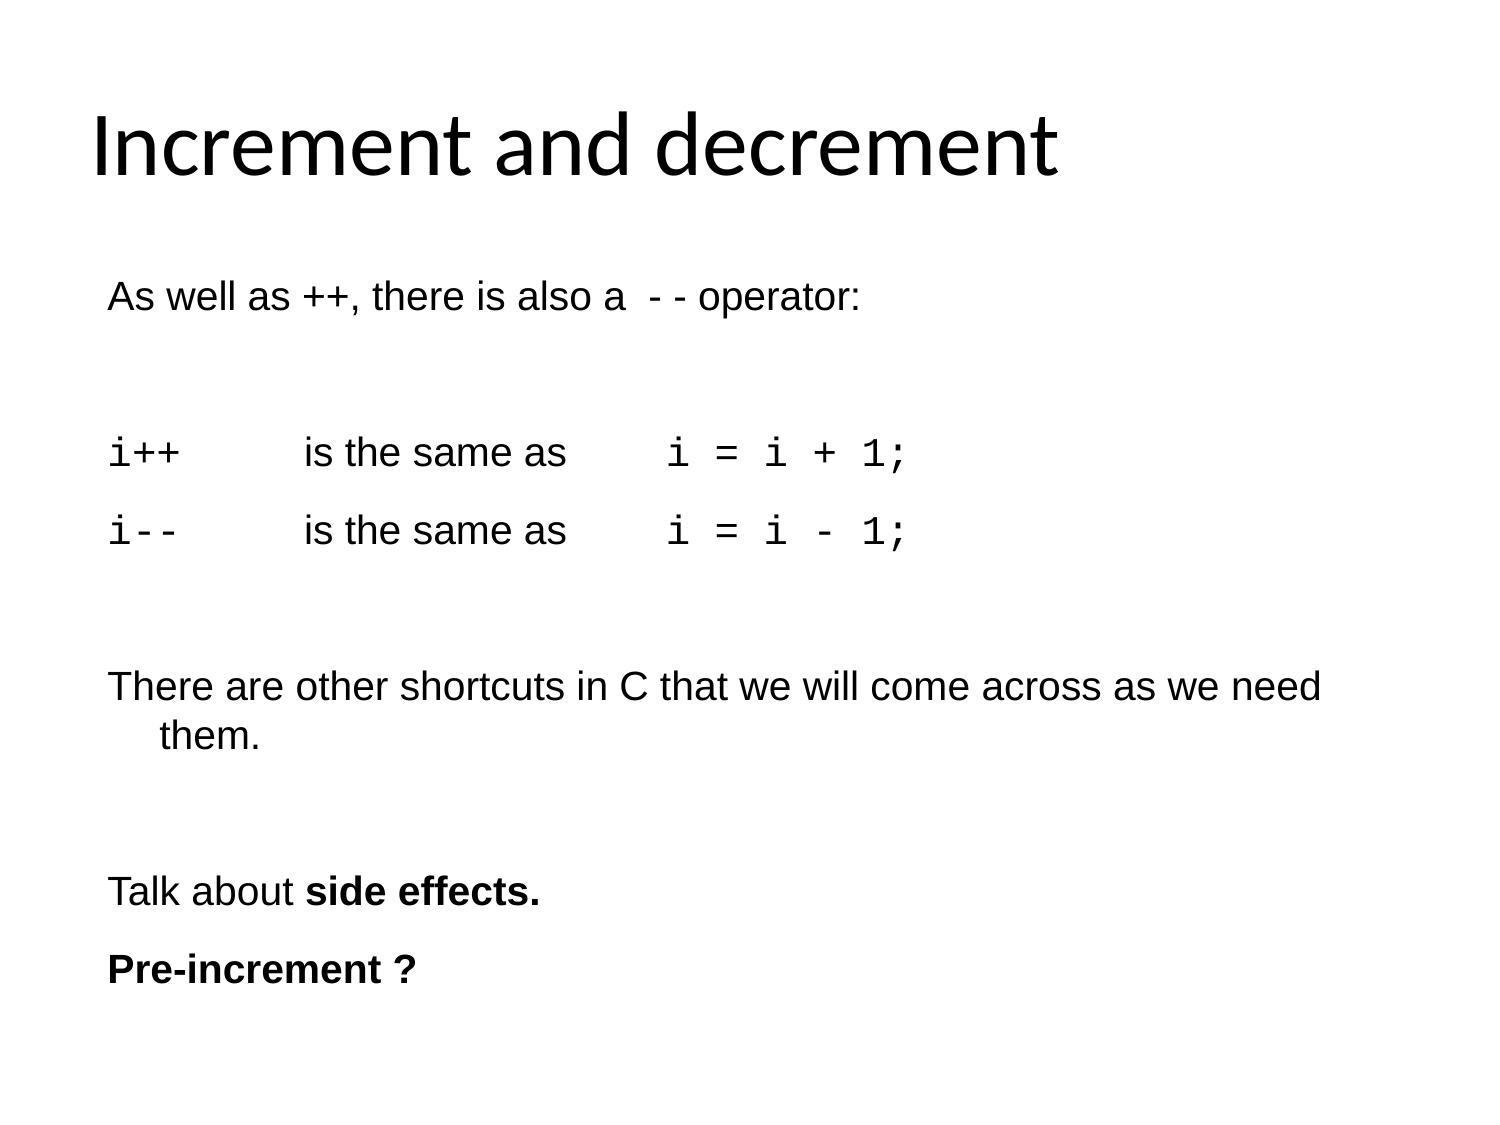

# Increment and decrement
As well as ++, there is also a - - operator:
i++		is the same as		i = i + 1;
i--		is the same as		i = i - 1;
There are other shortcuts in C that we will come across as we need them.
Talk about side effects.
Pre-increment ?